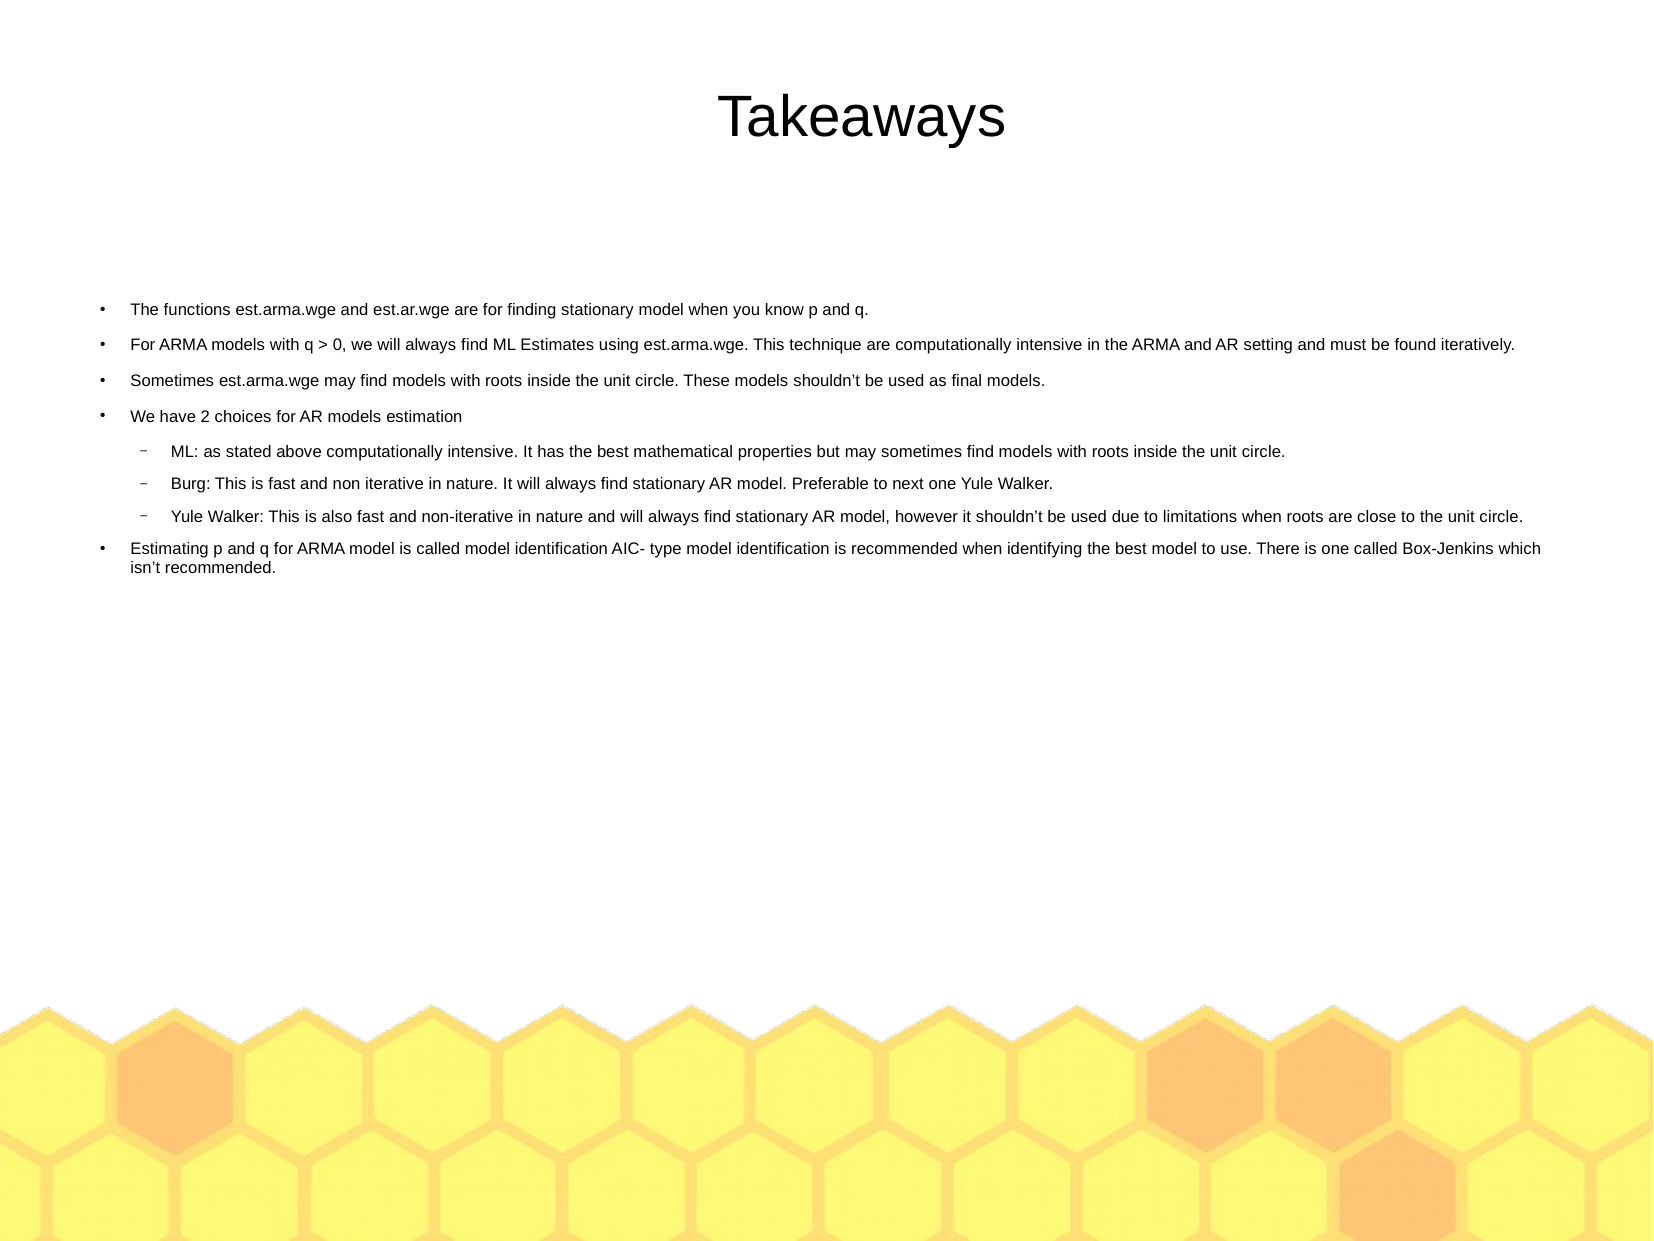

# Takeaways
The functions est.arma.wge and est.ar.wge are for finding stationary model when you know p and q.
For ARMA models with q > 0, we will always find ML Estimates using est.arma.wge. This technique are computationally intensive in the ARMA and AR setting and must be found iteratively.
Sometimes est.arma.wge may find models with roots inside the unit circle. These models shouldn’t be used as final models.
We have 2 choices for AR models estimation
ML: as stated above computationally intensive. It has the best mathematical properties but may sometimes find models with roots inside the unit circle.
Burg: This is fast and non iterative in nature. It will always find stationary AR model. Preferable to next one Yule Walker.
Yule Walker: This is also fast and non-iterative in nature and will always find stationary AR model, however it shouldn’t be used due to limitations when roots are close to the unit circle.
Estimating p and q for ARMA model is called model identification AIC- type model identification is recommended when identifying the best model to use. There is one called Box-Jenkins which isn’t recommended.